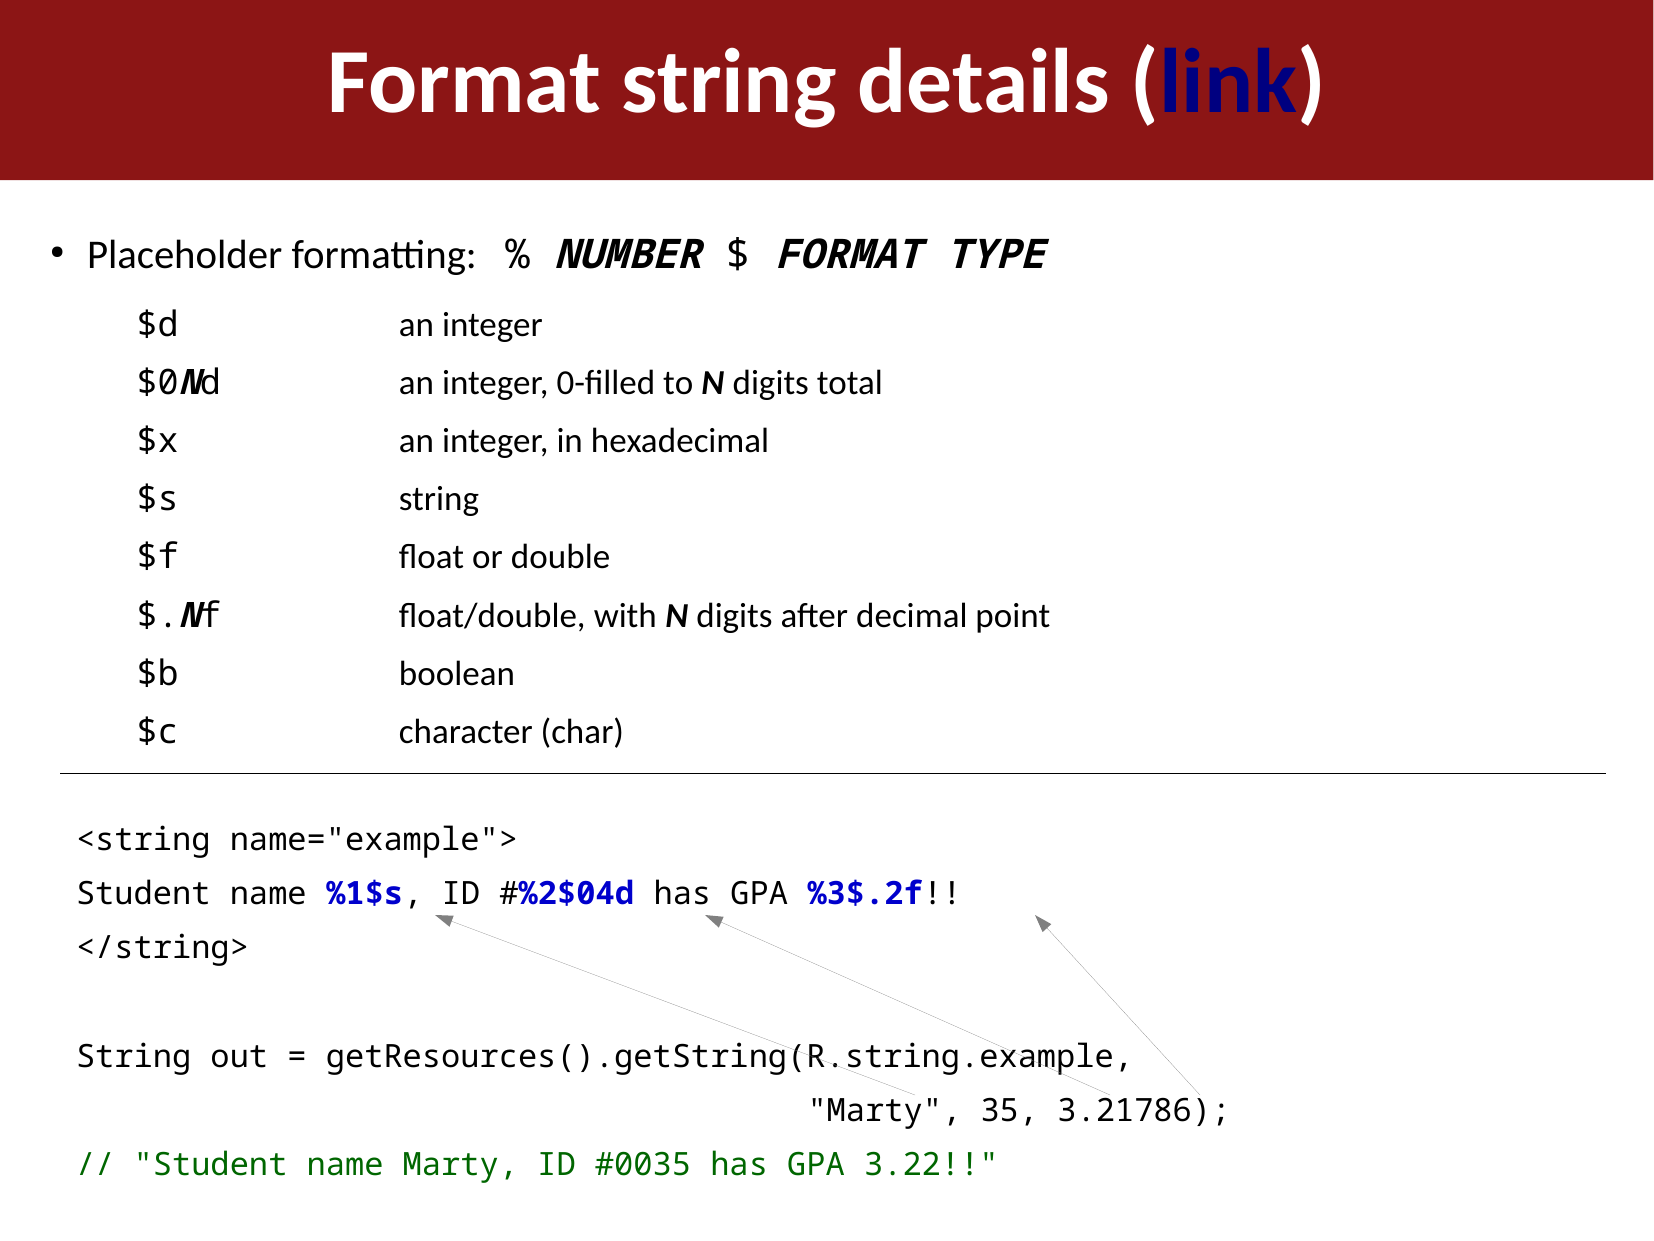

# Format string details (link)
Placeholder formatting: % NUMBER $ FORMAT TYPE
$d	an integer
$0Nd	an integer, 0-filled to N digits total
$x	an integer, in hexadecimal
$s	string
$f	float or double
$.Nf	float/double, with N digits after decimal point
$b	boolean
$c	character (char)
 <string name="example">
 Student name %1$s, ID #%2$04d has GPA %3$.2f!!
 </string>
 String out = getResources().getString(R.string.example,
 "Marty", 35, 3.21786);
 // "Student name Marty, ID #0035 has GPA 3.22!!"